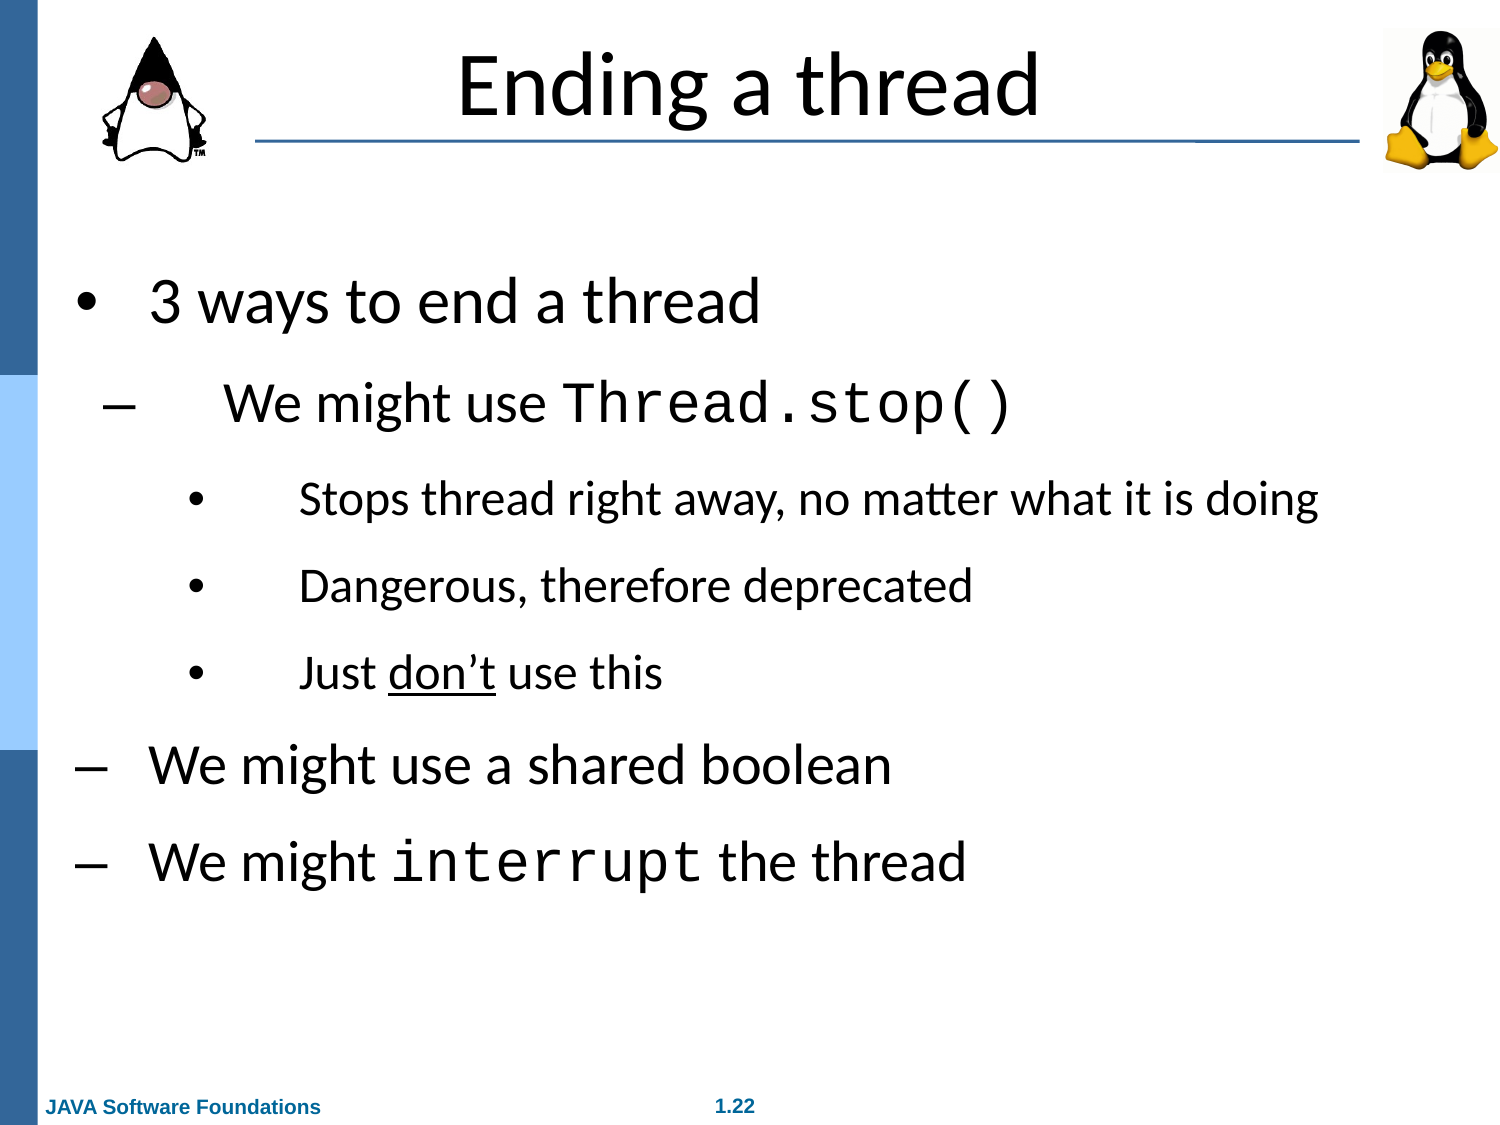

# Ending a thread
•	3 ways to end a thread
–	We might use Thread.stop()
•	Stops thread right away, no matter what it is doing
•	Dangerous, therefore deprecated
•	Just don’t use this
–	We might use a shared boolean
–	We might interrupt the thread